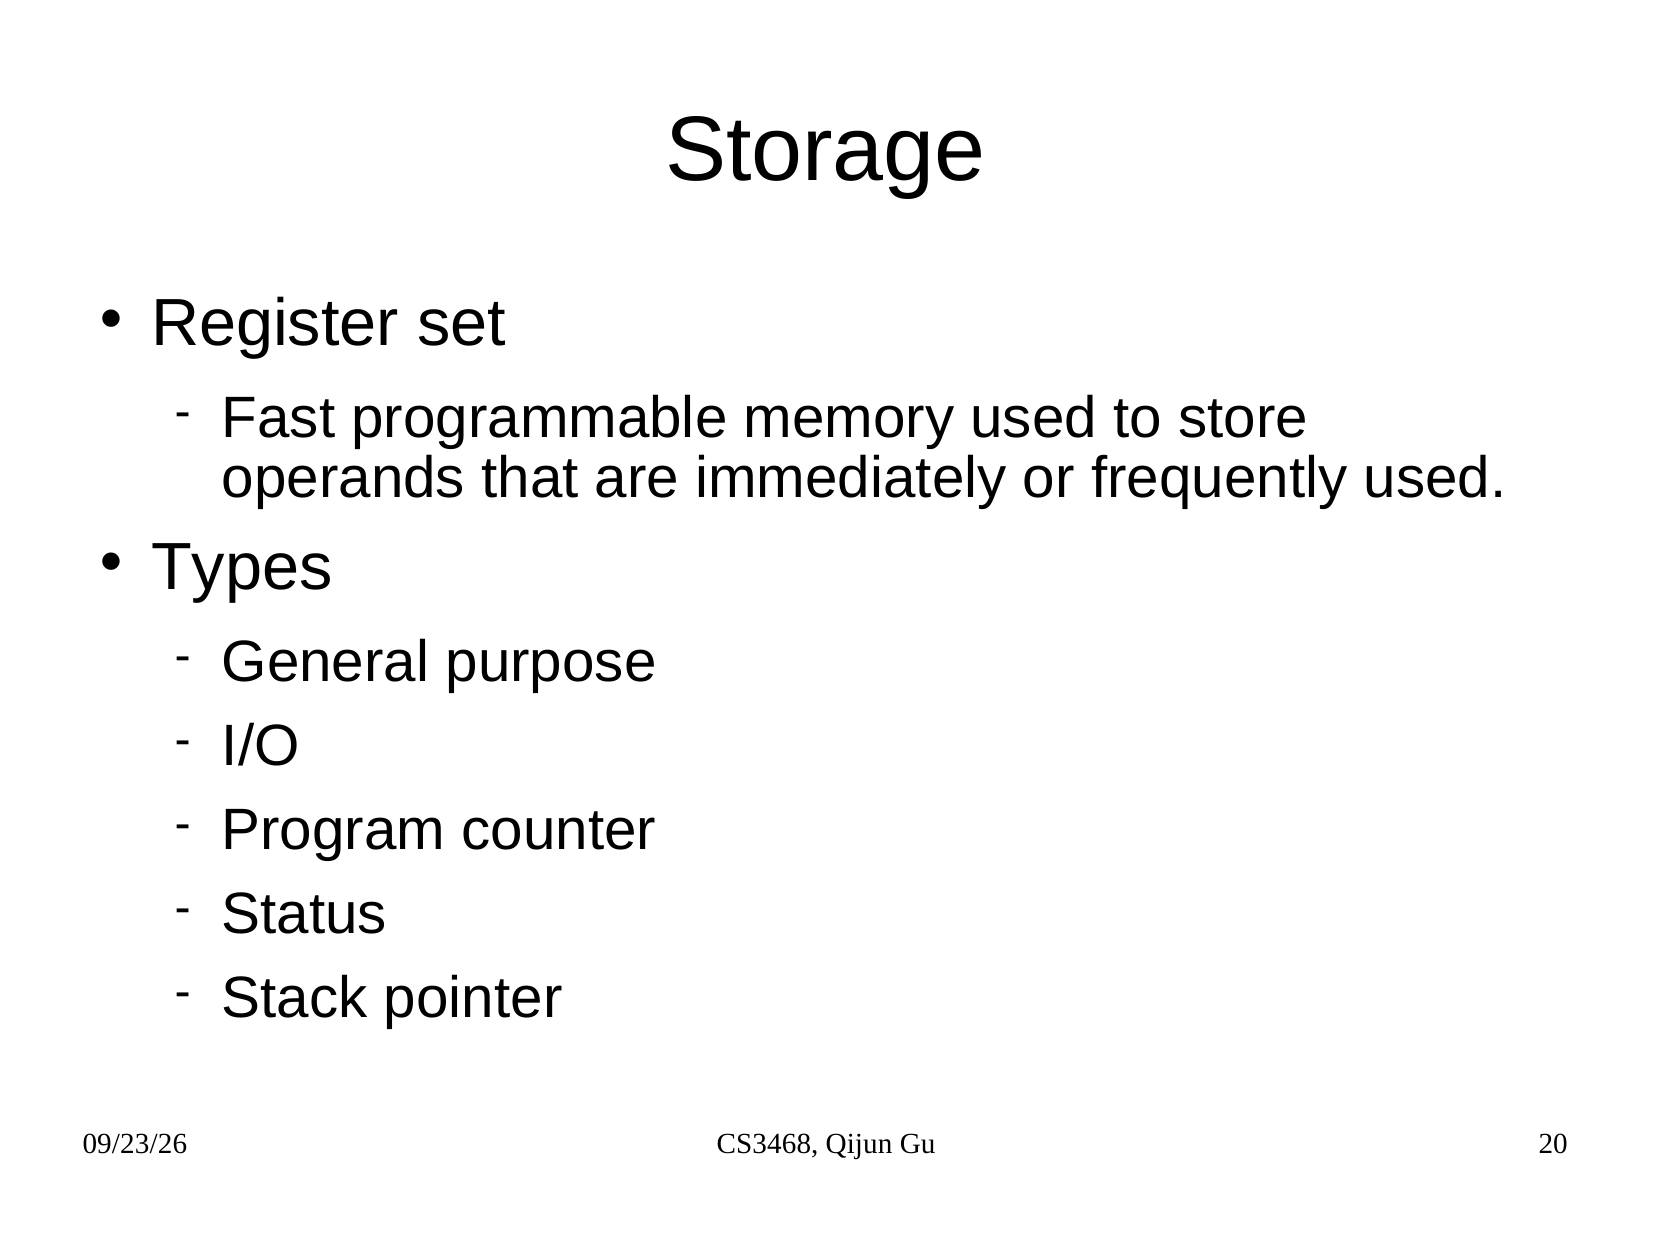

# Storage
Register set
Fast programmable memory used to store operands that are immediately or frequently used.
Types
General purpose
I/O
Program counter
Status
Stack pointer
CS3468, Qijun Gu
20